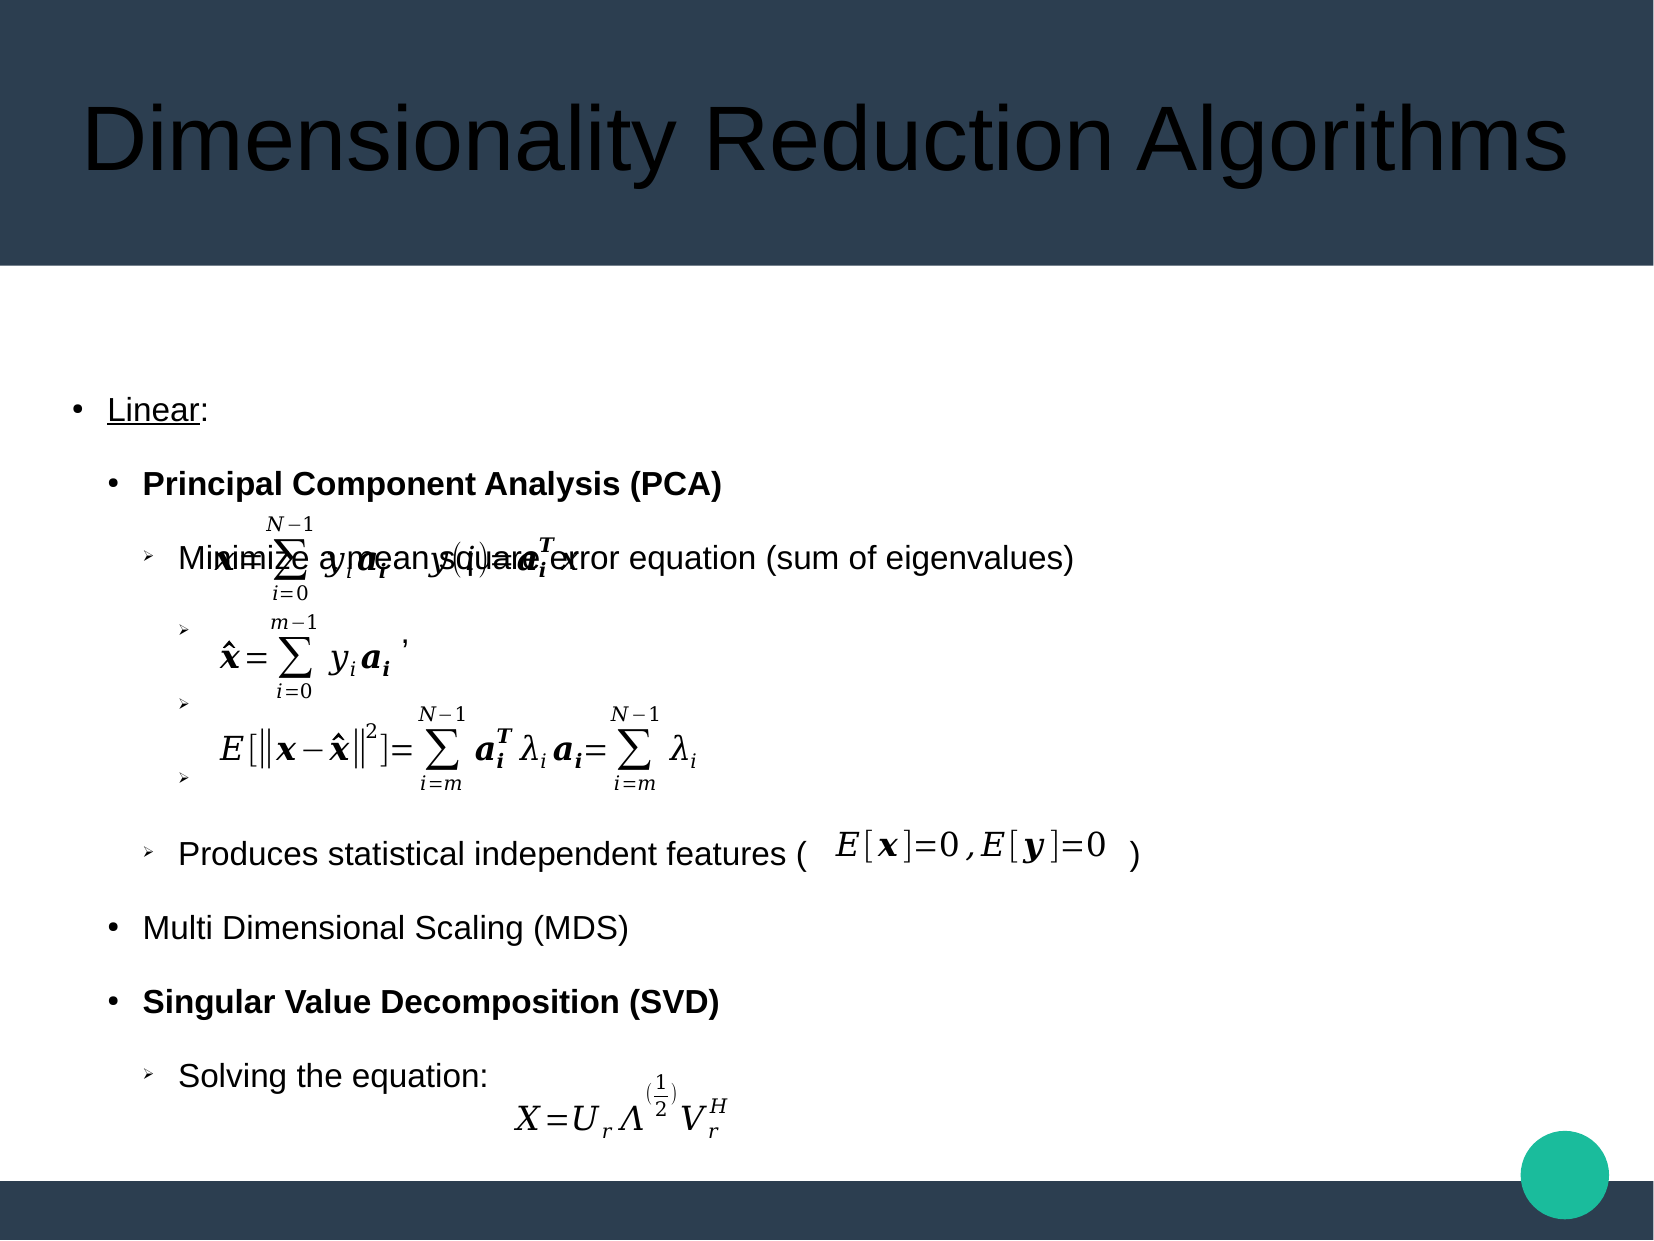

# Dimensionality Reduction Algorithms
Linear:
Principal Component Analysis (PCA)
Minimize a mean square error equation (sum of eigenvalues)
 		 ,
Produces statistical independent features ( )
Multi Dimensional Scaling (MDS)
Singular Value Decomposition (SVD)
Solving the equation: